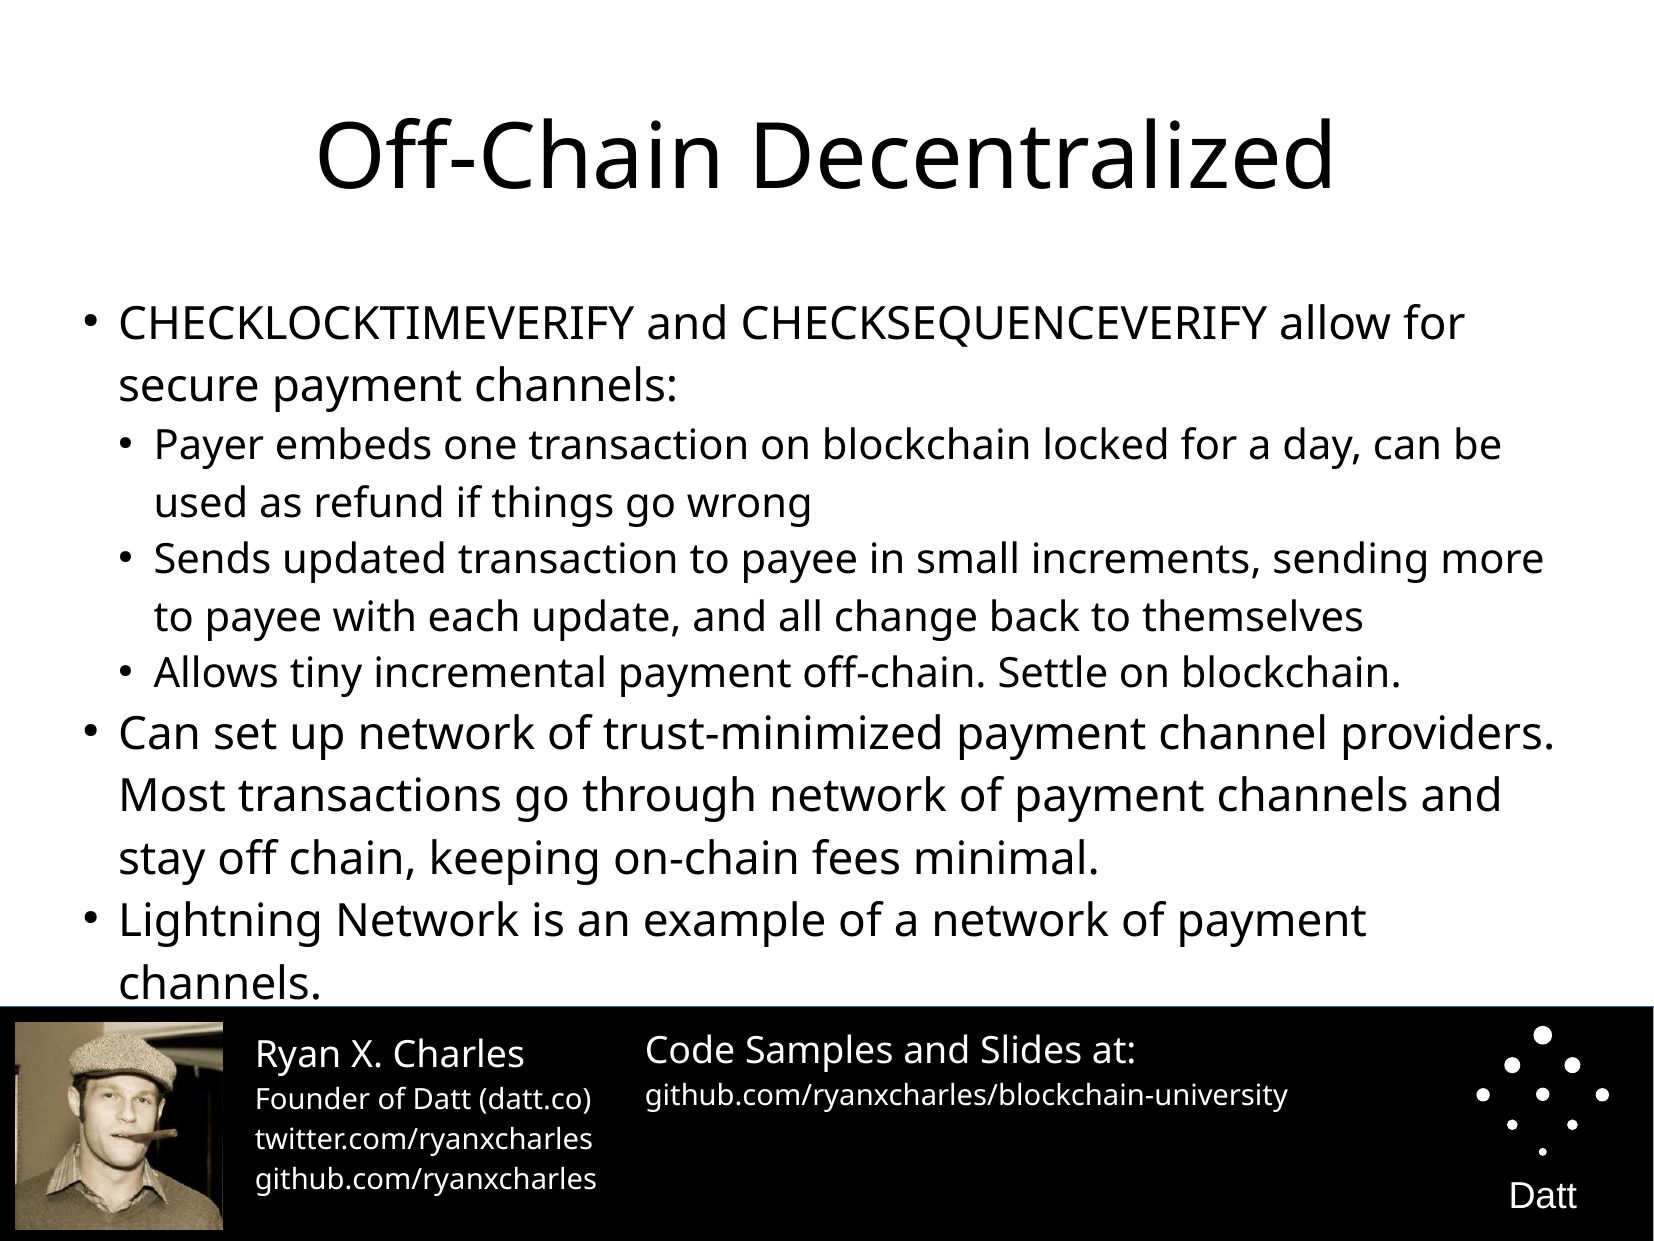

# Off-Chain Decentralized
CHECKLOCKTIMEVERIFY and CHECKSEQUENCEVERIFY allow for secure payment channels:
Payer embeds one transaction on blockchain locked for a day, can be used as refund if things go wrong
Sends updated transaction to payee in small increments, sending more to payee with each update, and all change back to themselves
Allows tiny incremental payment off-chain. Settle on blockchain.
Can set up network of trust-minimized payment channel providers. Most transactions go through network of payment channels and stay off chain, keeping on-chain fees minimal.
Lightning Network is an example of a network of payment channels.
Code Samples and Slides at:
github.com/ryanxcharles/blockchain-university
Ryan X. Charles
Founder of Datt (datt.co)
twitter.com/ryanxcharles
github.com/ryanxcharles
Datt